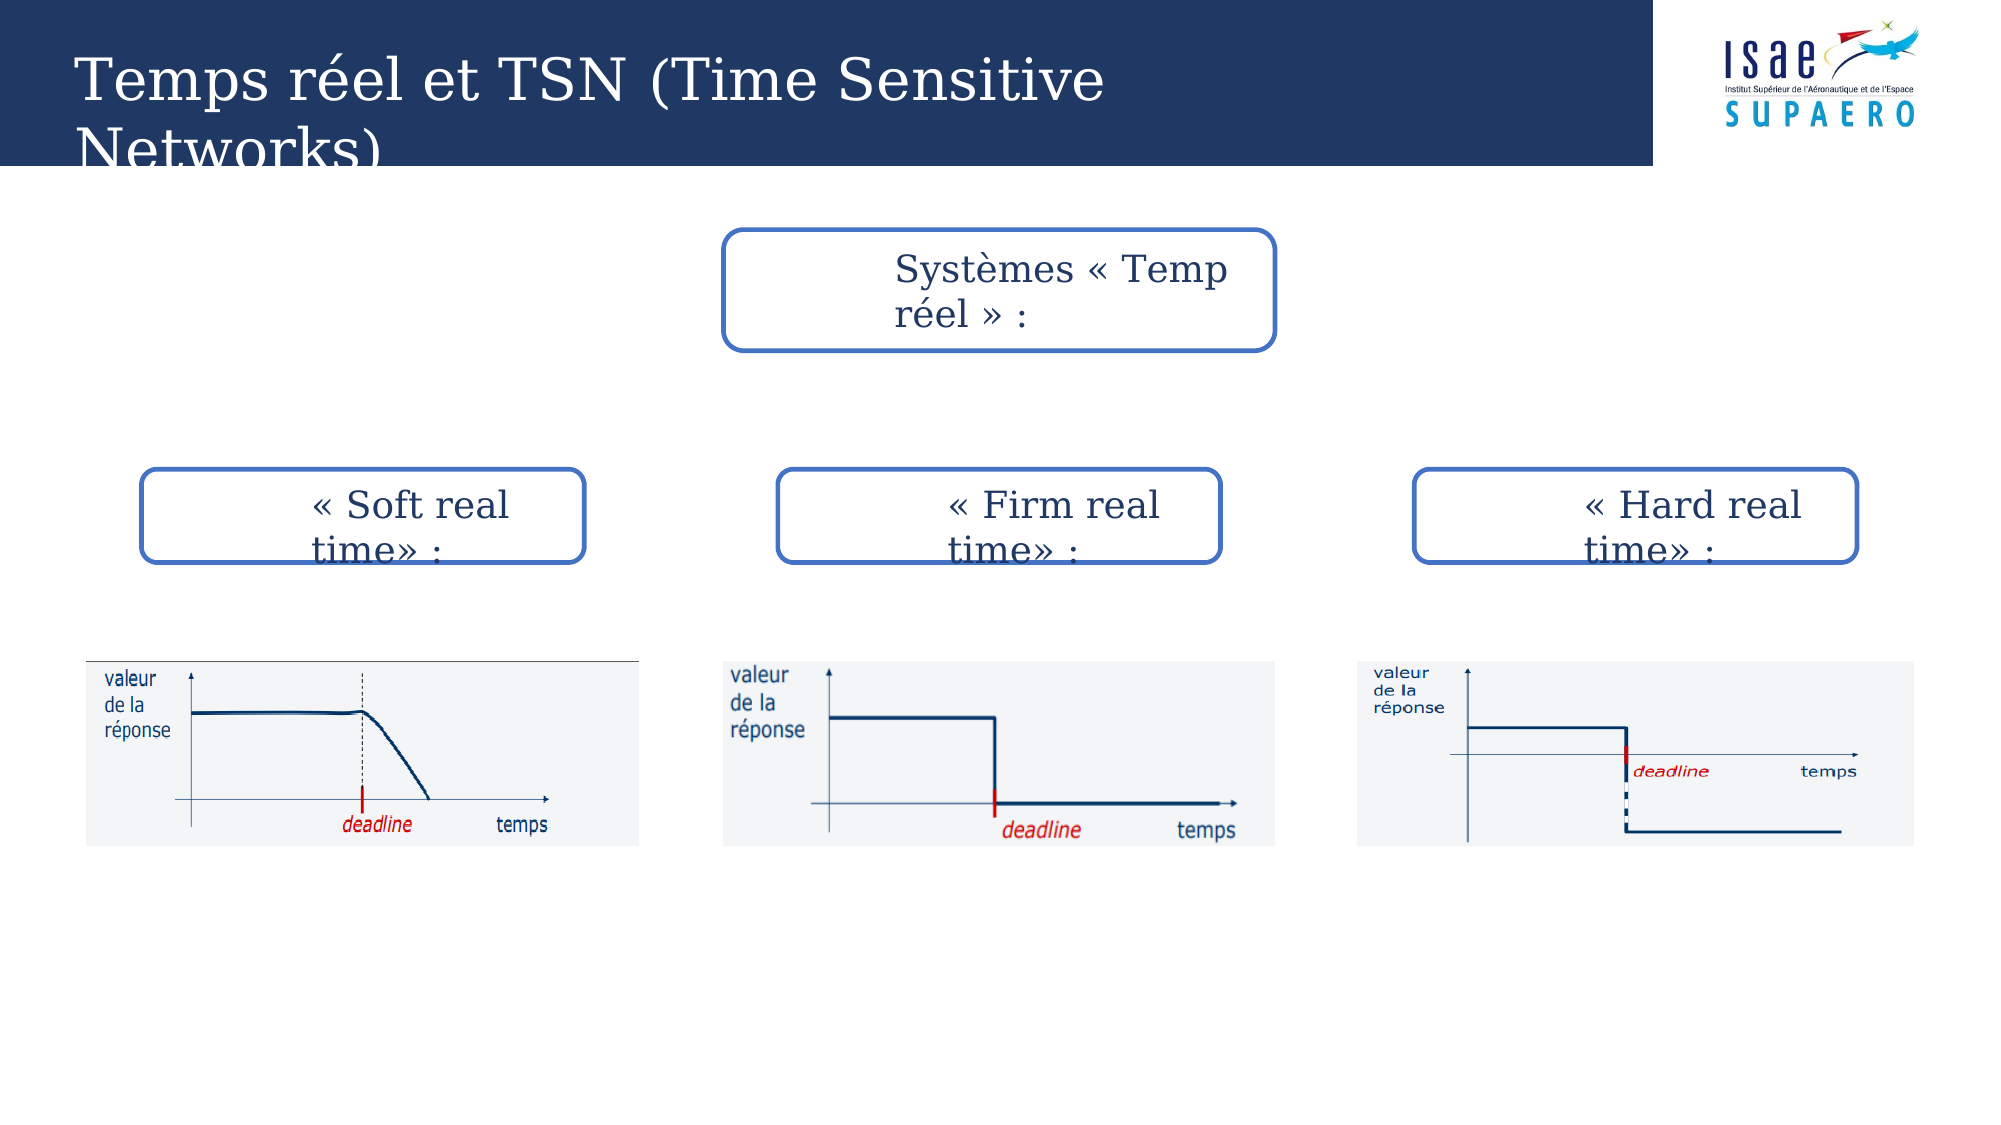

Temps réel et TSN (Time Sensitive Networks)
Systèmes « Temp réel » :
« Soft real time» :
« Firm real time» :
« Hard real time» :